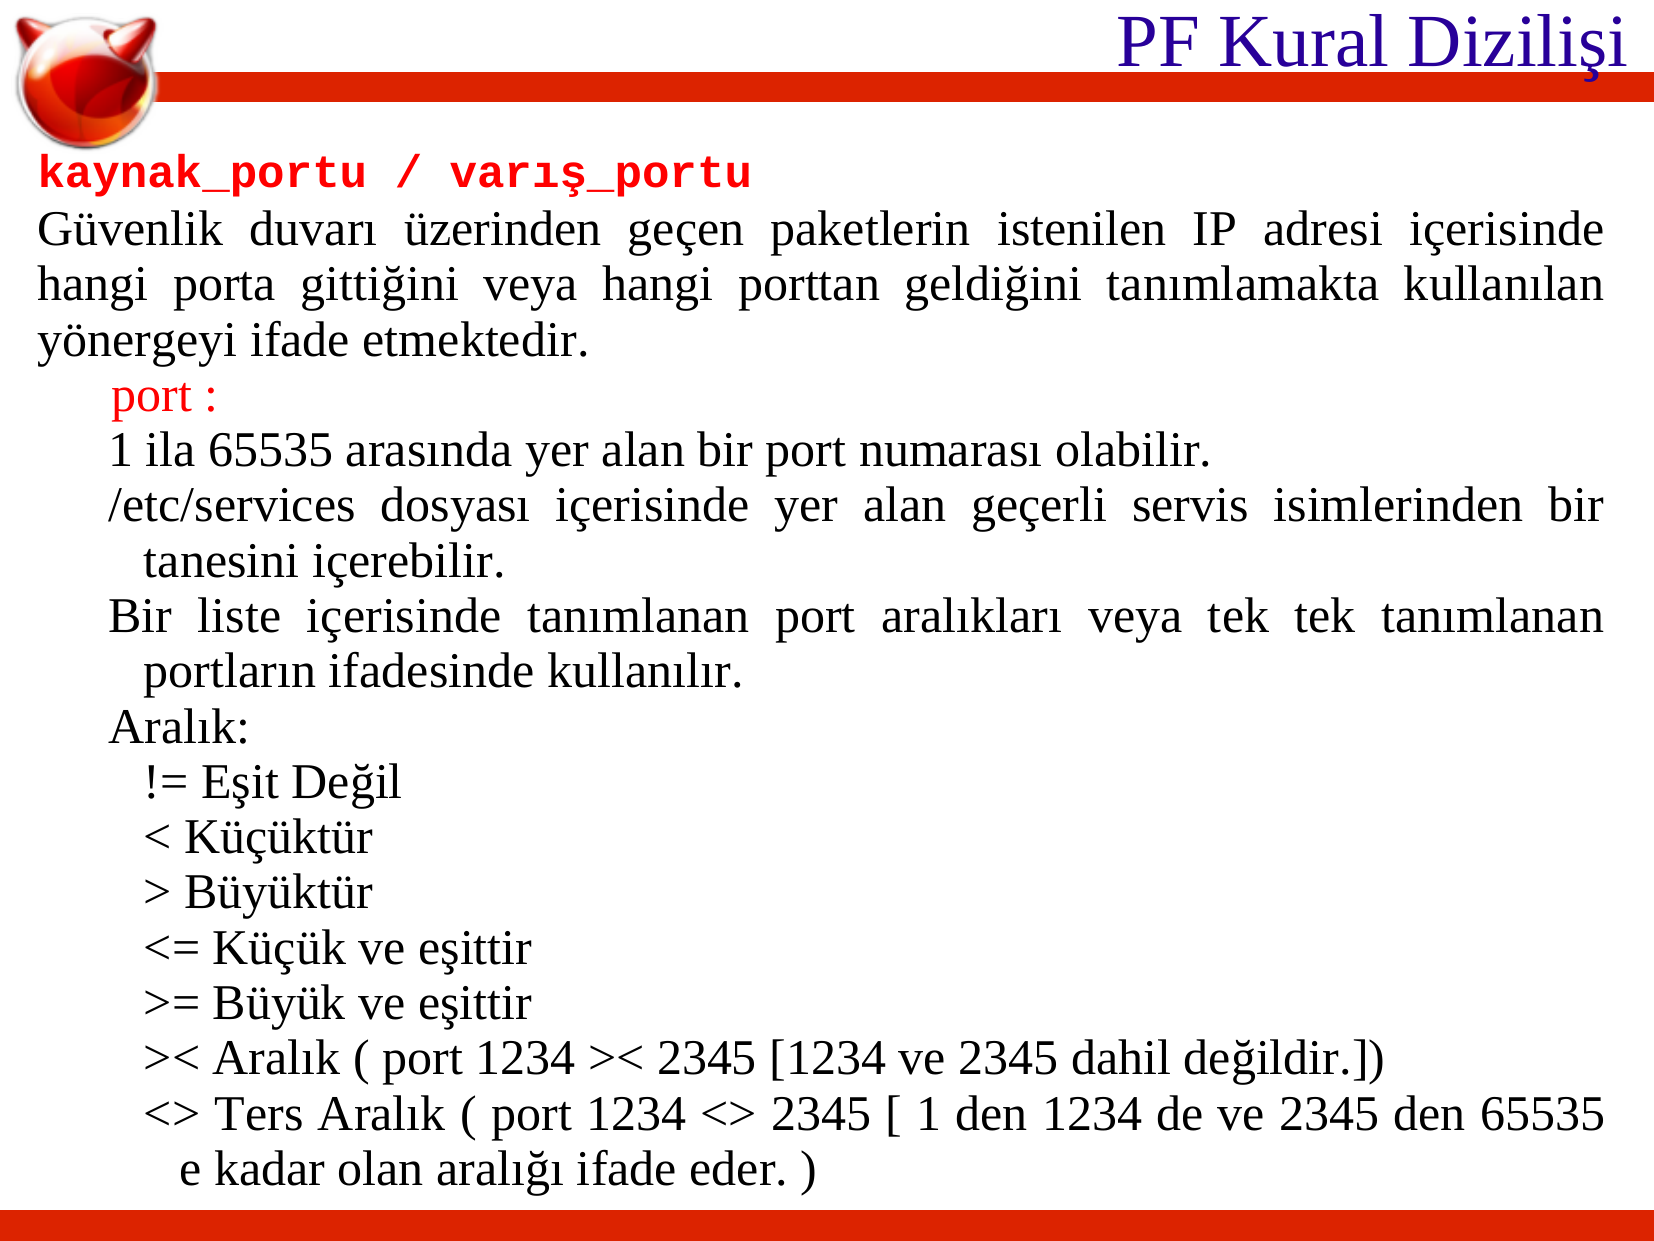

PF Kural Dizilişi
kaynak_portu / varış_portu
Güvenlik duvarı üzerinden geçen paketlerin istenilen IP adresi içerisinde hangi porta gittiğini veya hangi porttan geldiğini tanımlamakta kullanılan yönergeyi ifade etmektedir.
	port :
1 ila 65535 arasında yer alan bir port numarası olabilir.
/etc/services dosyası içerisinde yer alan geçerli servis isimlerinden bir tanesini içerebilir.
Bir liste içerisinde tanımlanan port aralıkları veya tek tek tanımlanan portların ifadesinde kullanılır.
Aralık:
!= Eşit Değil
< Küçüktür
> Büyüktür
<= Küçük ve eşittir
>= Büyük ve eşittir
>< Aralık ( port 1234 >< 2345 [1234 ve 2345 dahil değildir.])
<> Ters Aralık ( port 1234 <> 2345 [ 1 den 1234 de ve 2345 den 65535 e kadar olan aralığı ifade eder. )